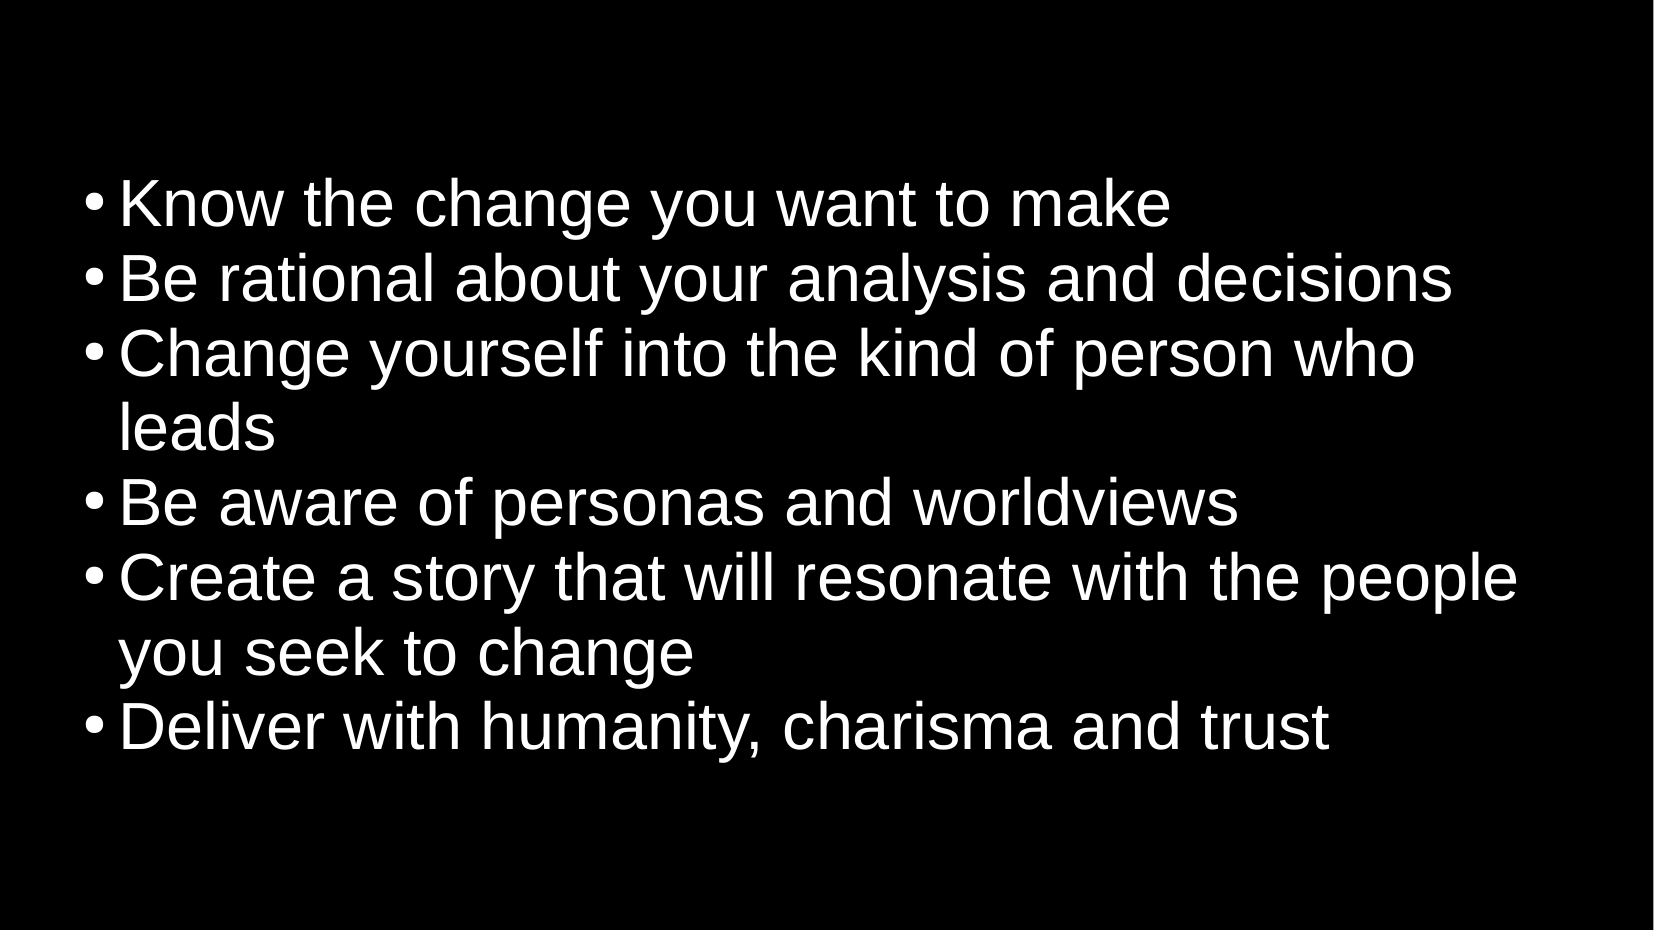

# Know the change you want to make
Be rational about your analysis and decisions
Change yourself into the kind of person who leads
Be aware of personas and worldviews
Create a story that will resonate with the people you seek to change
Deliver with humanity, charisma and trust